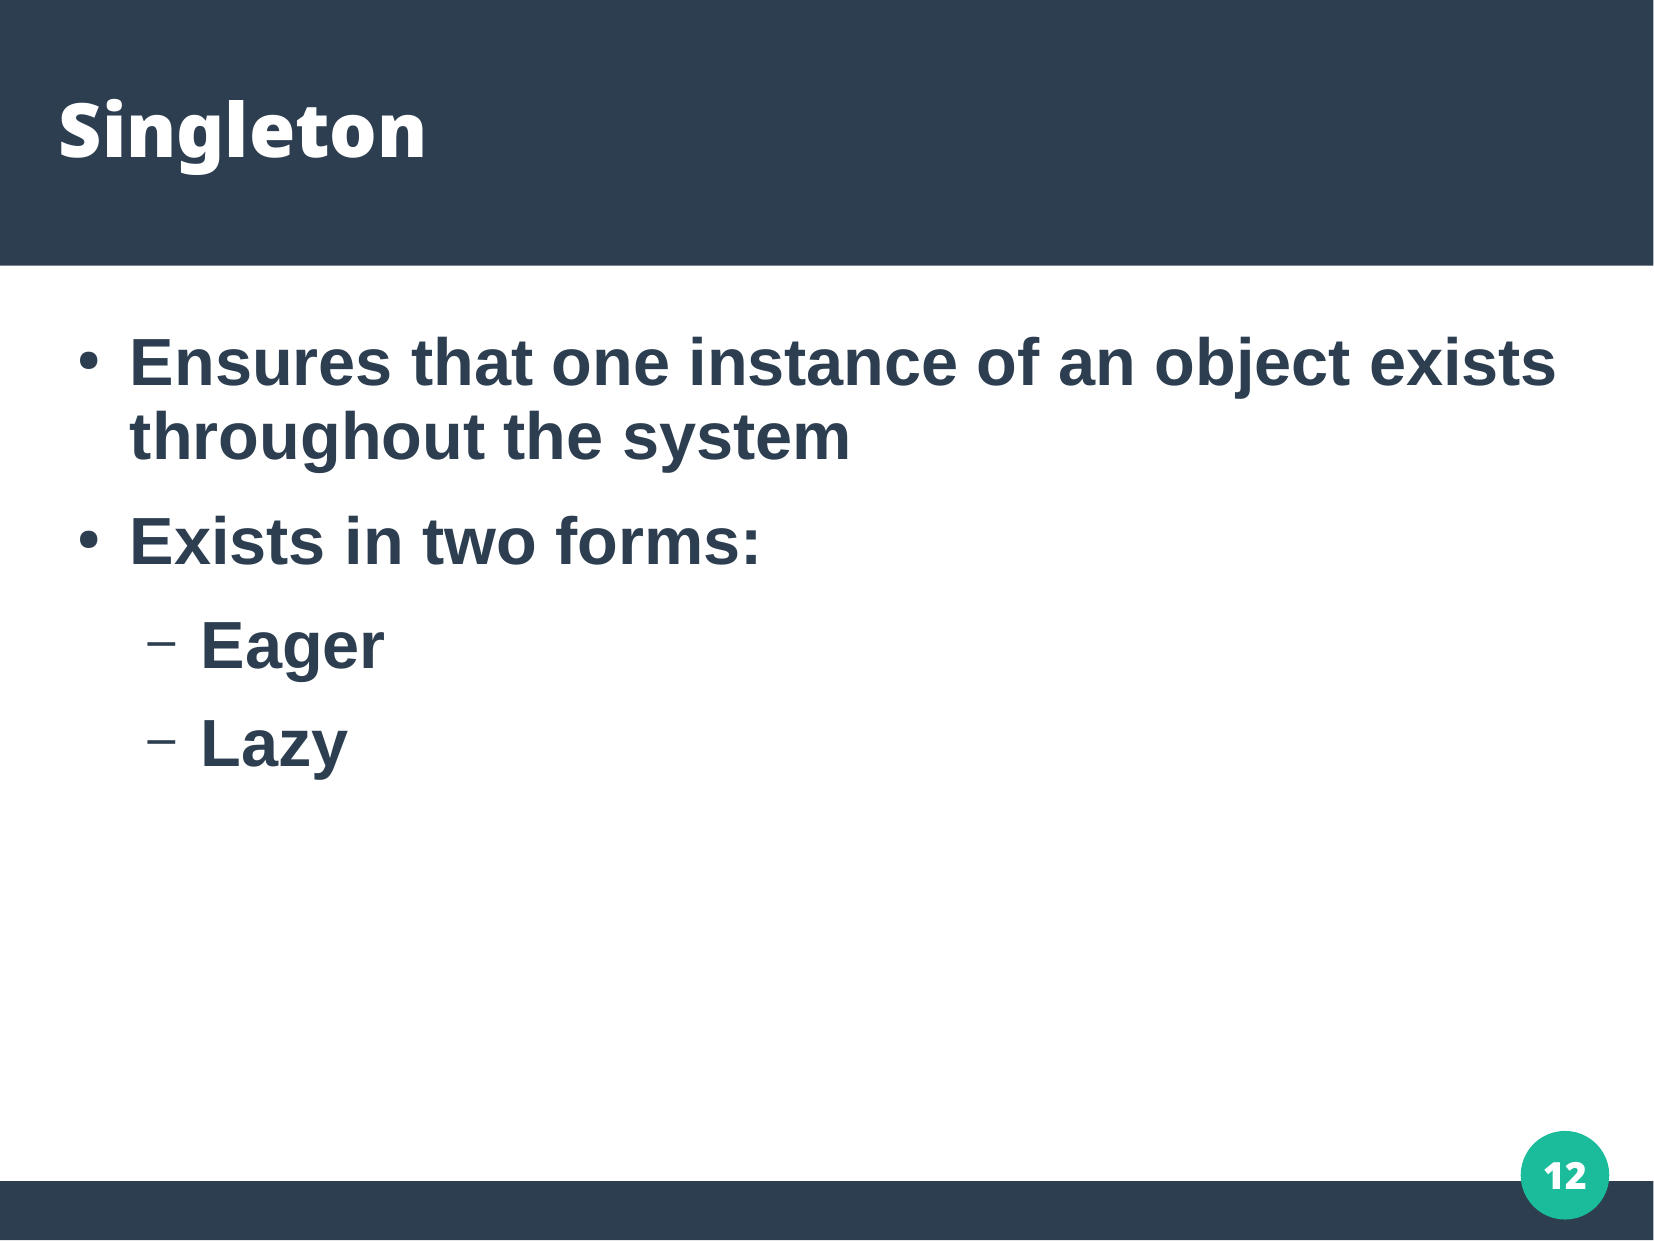

# Singleton
Ensures that one instance of an object exists throughout the system
Exists in two forms:
Eager
Lazy
12